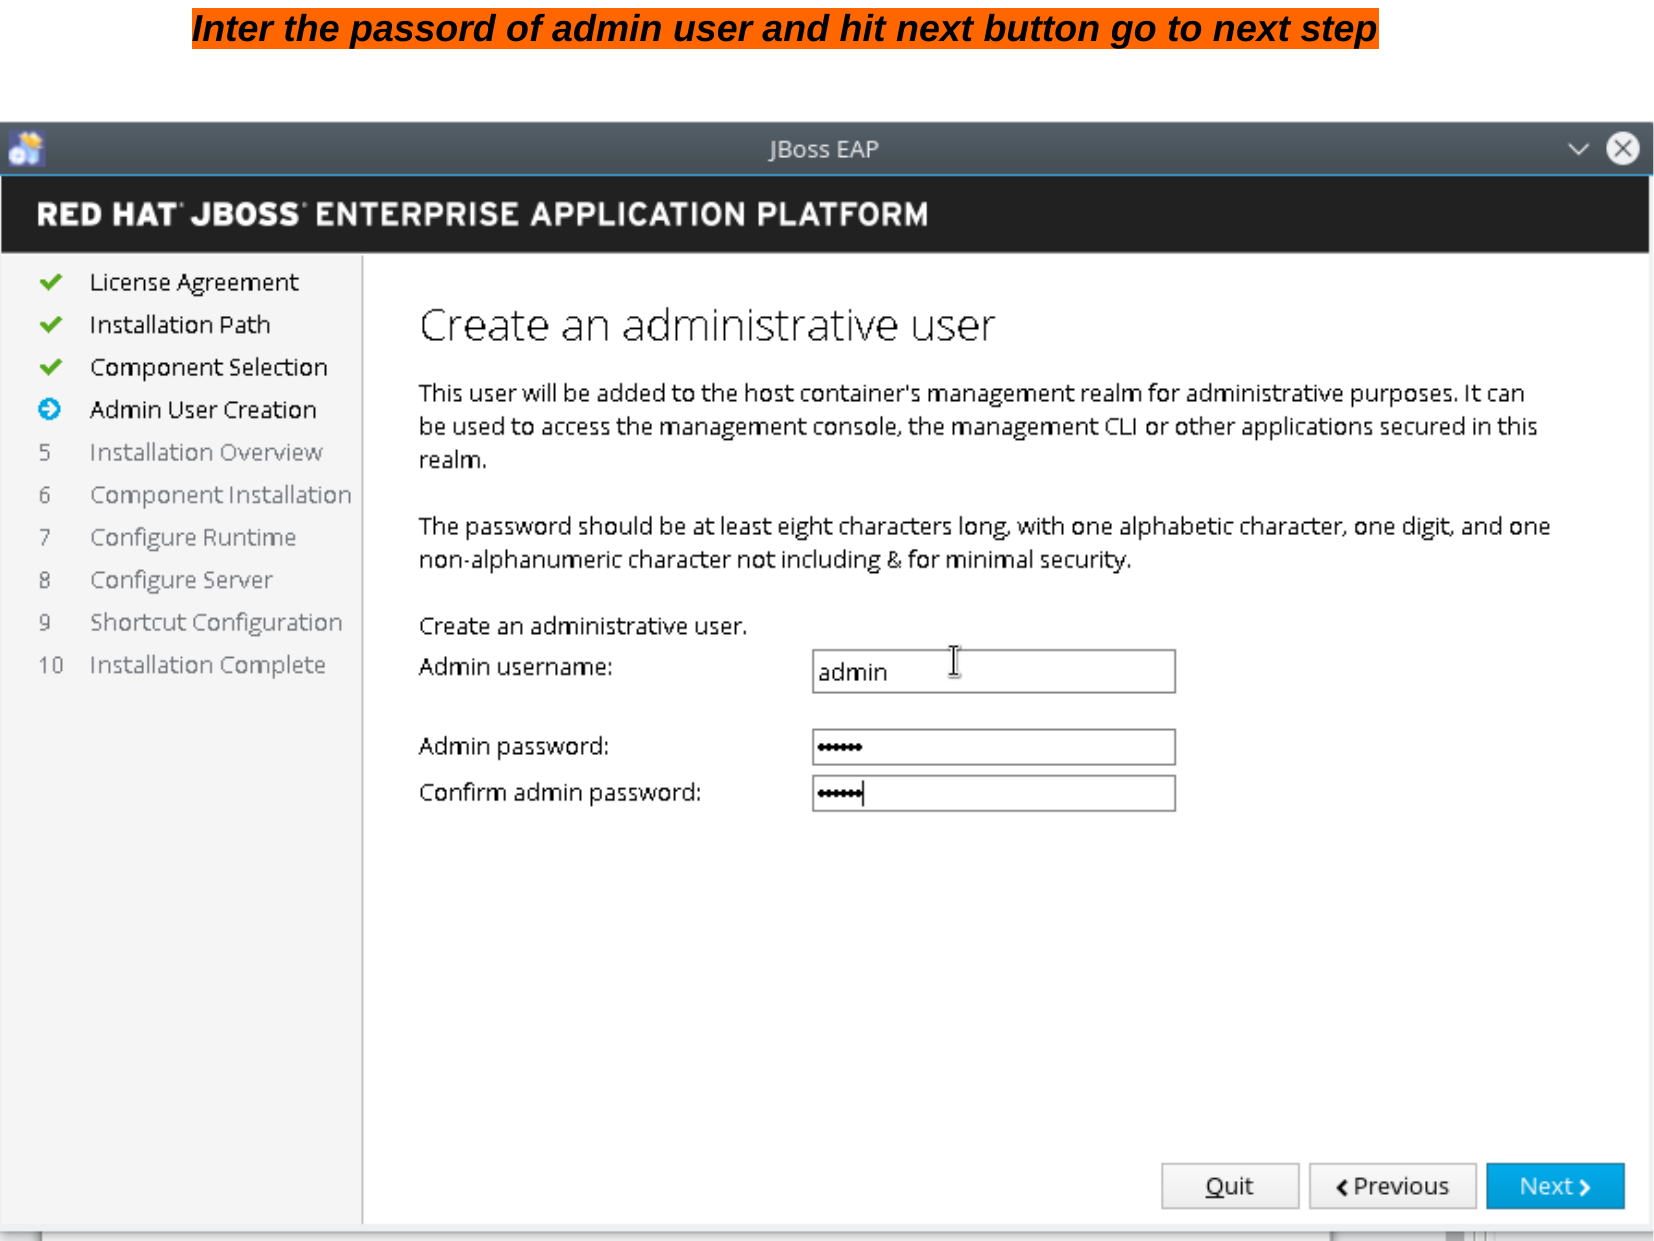

Inter the passord of admin user and hit next button go to next step